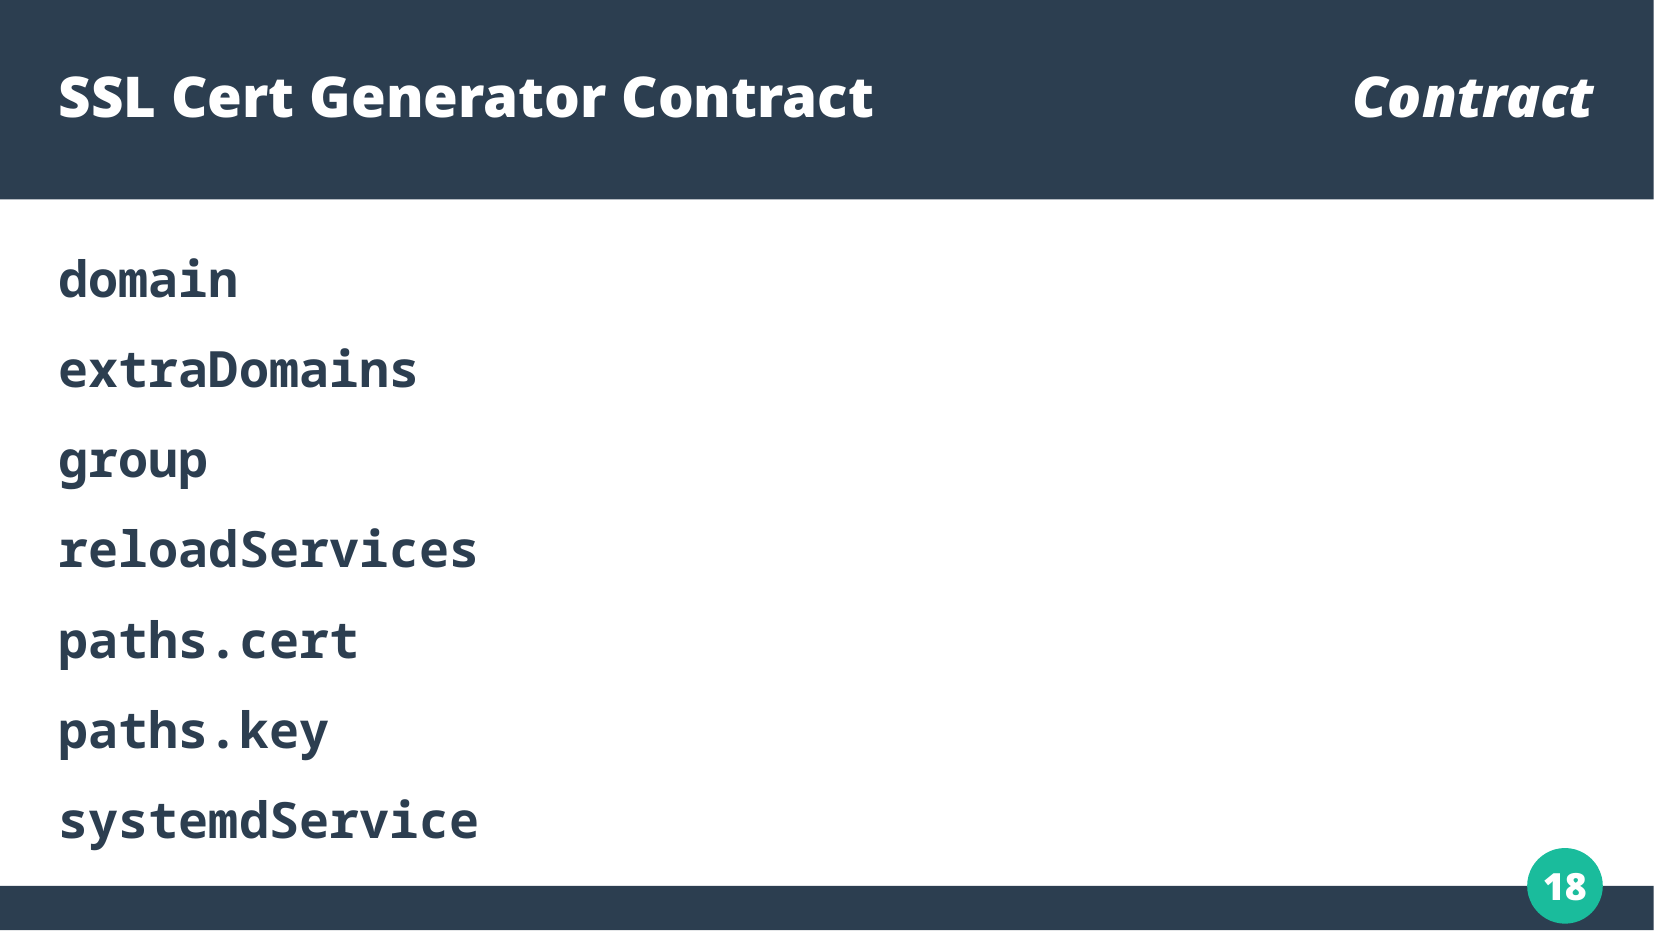

# SSL Cert Generator Contract
Contract
domain
extraDomains
group
reloadServices
paths.cert
paths.key
systemdService